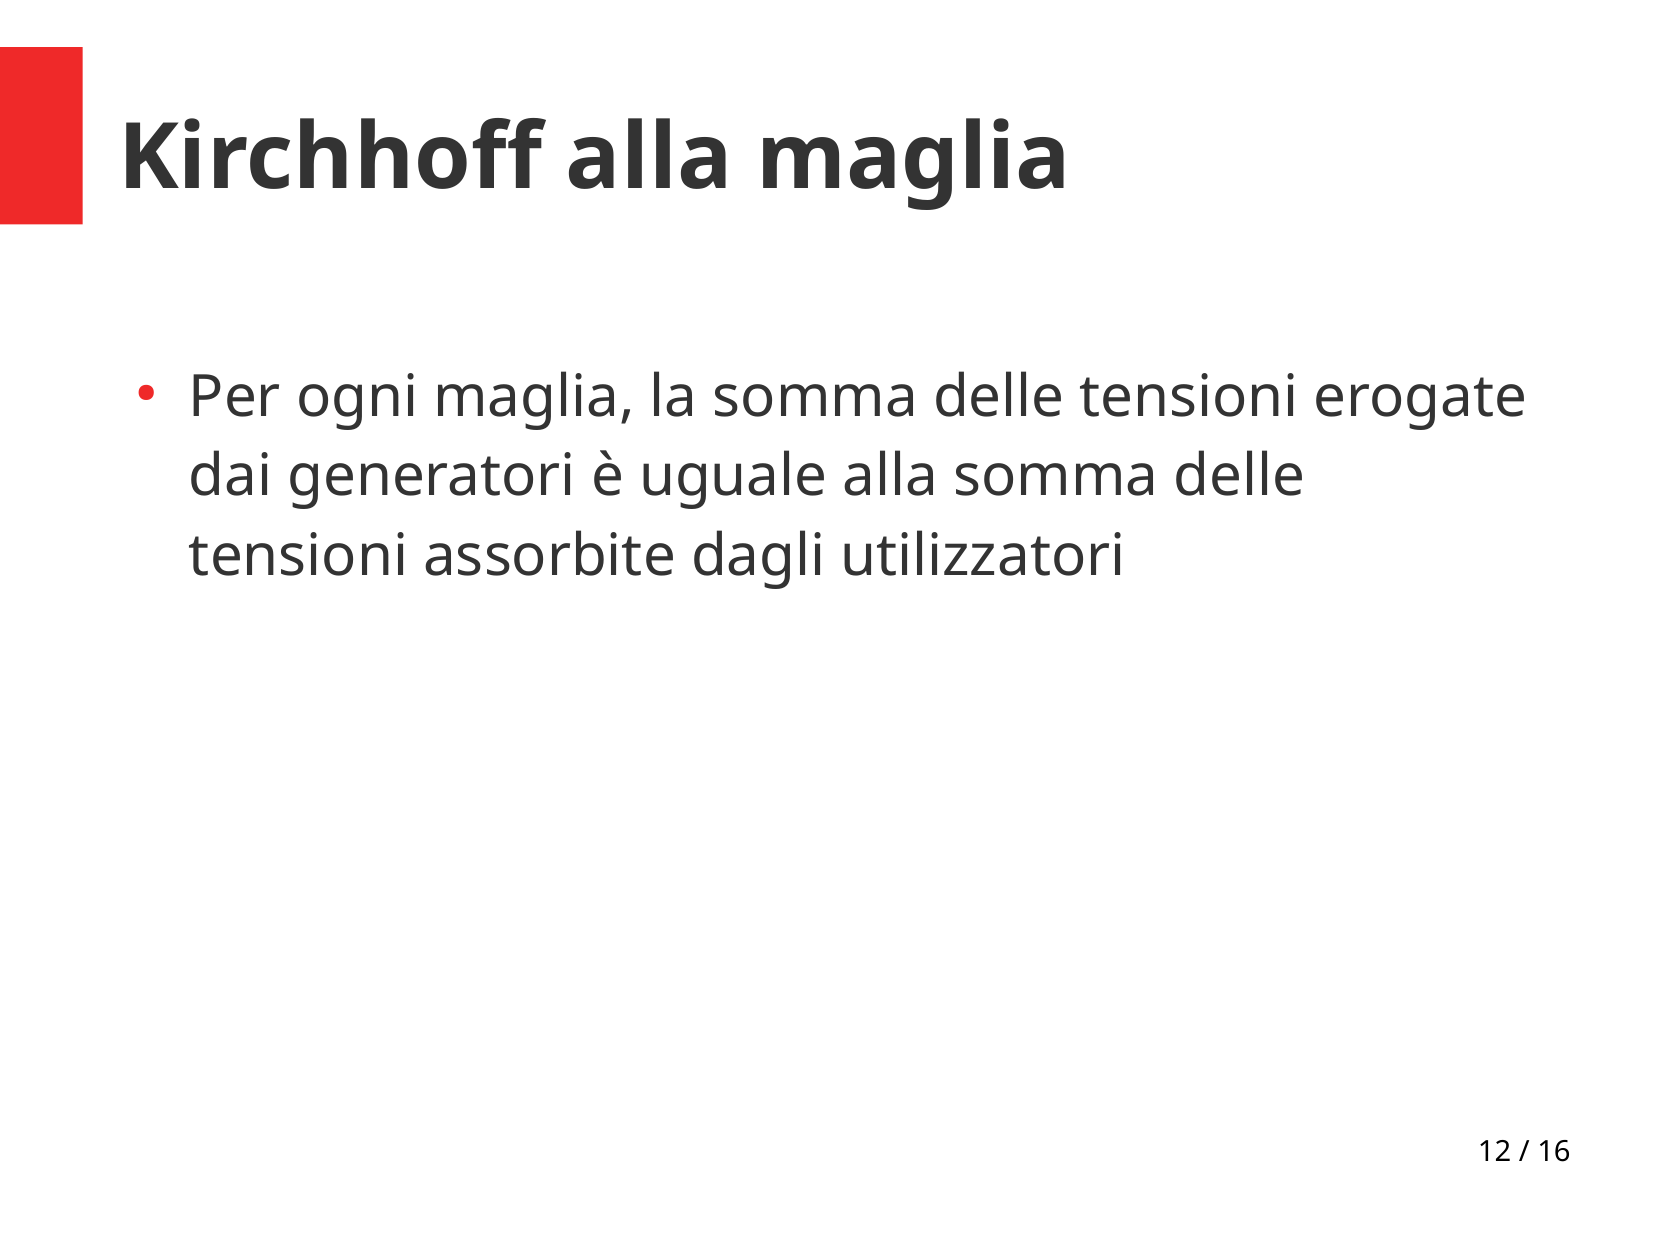

# Kirchhoff alla maglia
Per ogni maglia, la somma delle tensioni erogate dai generatori è uguale alla somma delle tensioni assorbite dagli utilizzatori
12